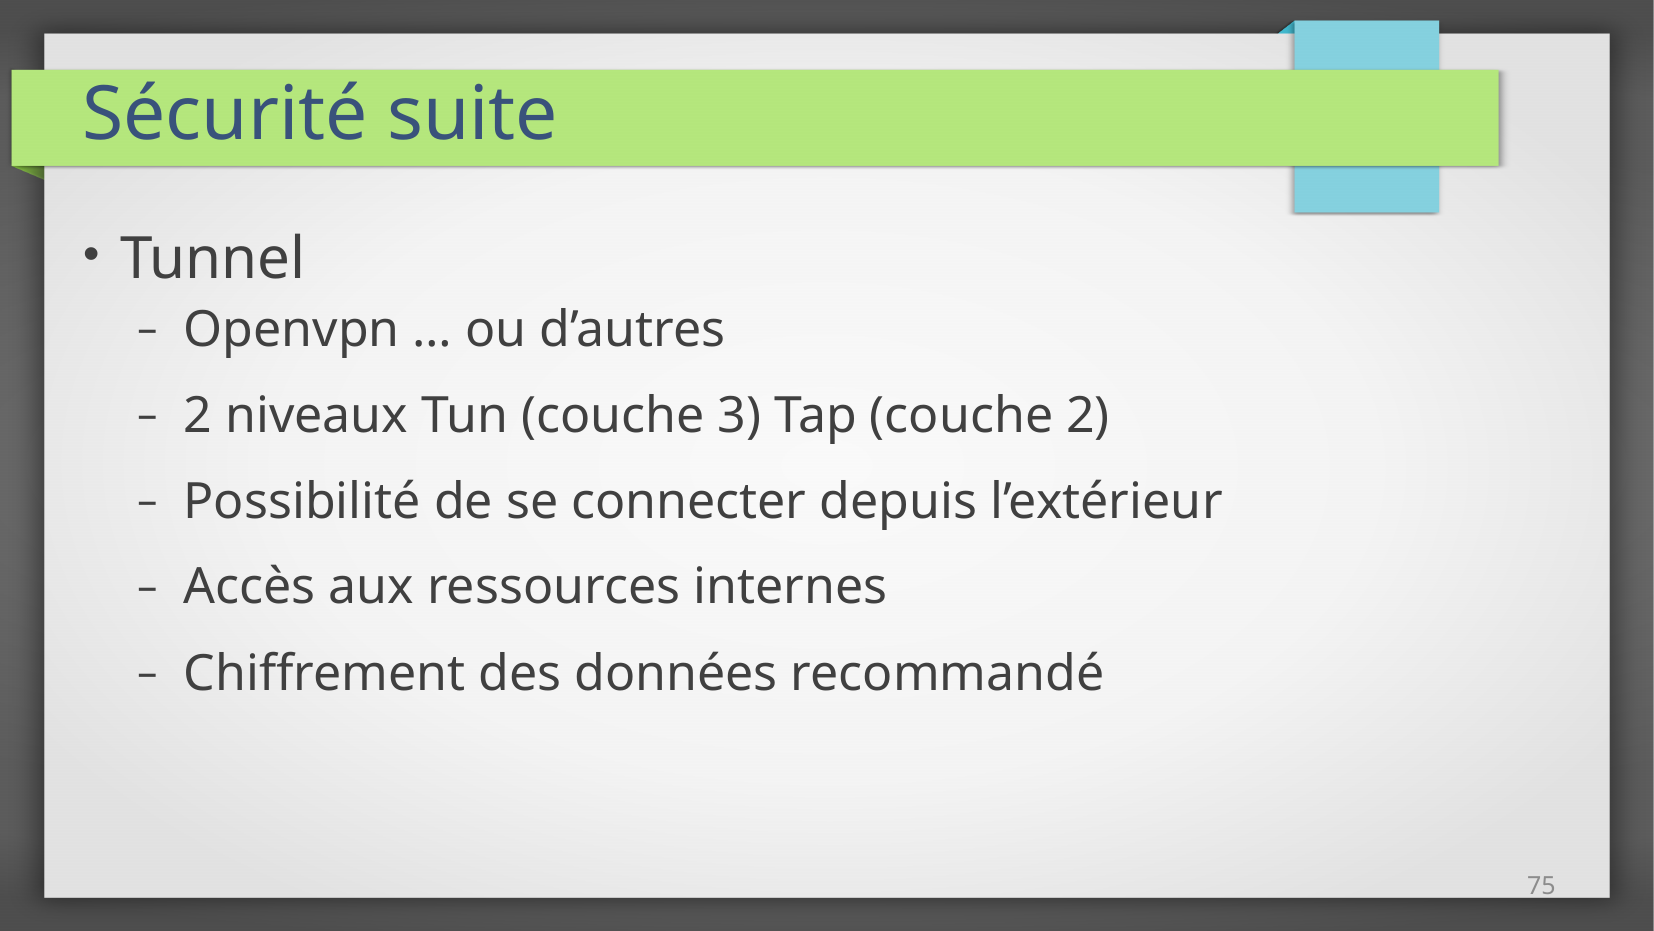

# Sécurité suite
Tunnel
Openvpn … ou d’autres
2 niveaux Tun (couche 3) Tap (couche 2)
Possibilité de se connecter depuis l’extérieur
Accès aux ressources internes
Chiffrement des données recommandé